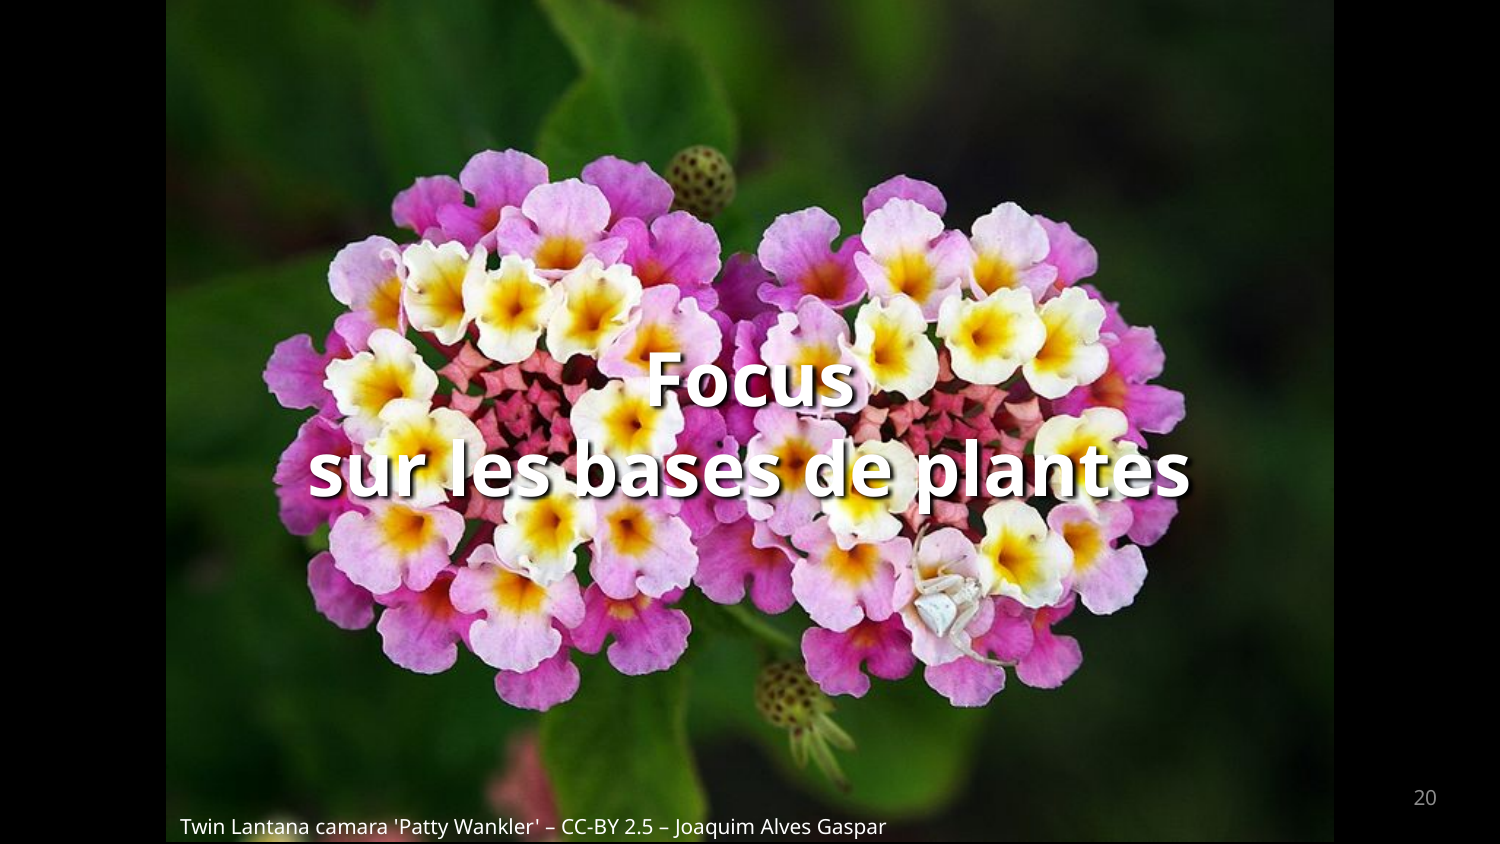

# Focus sur les bases de plantes
Twin Lantana camara 'Patty Wankler' – CC-BY 2.5 – Joaquim Alves Gaspar